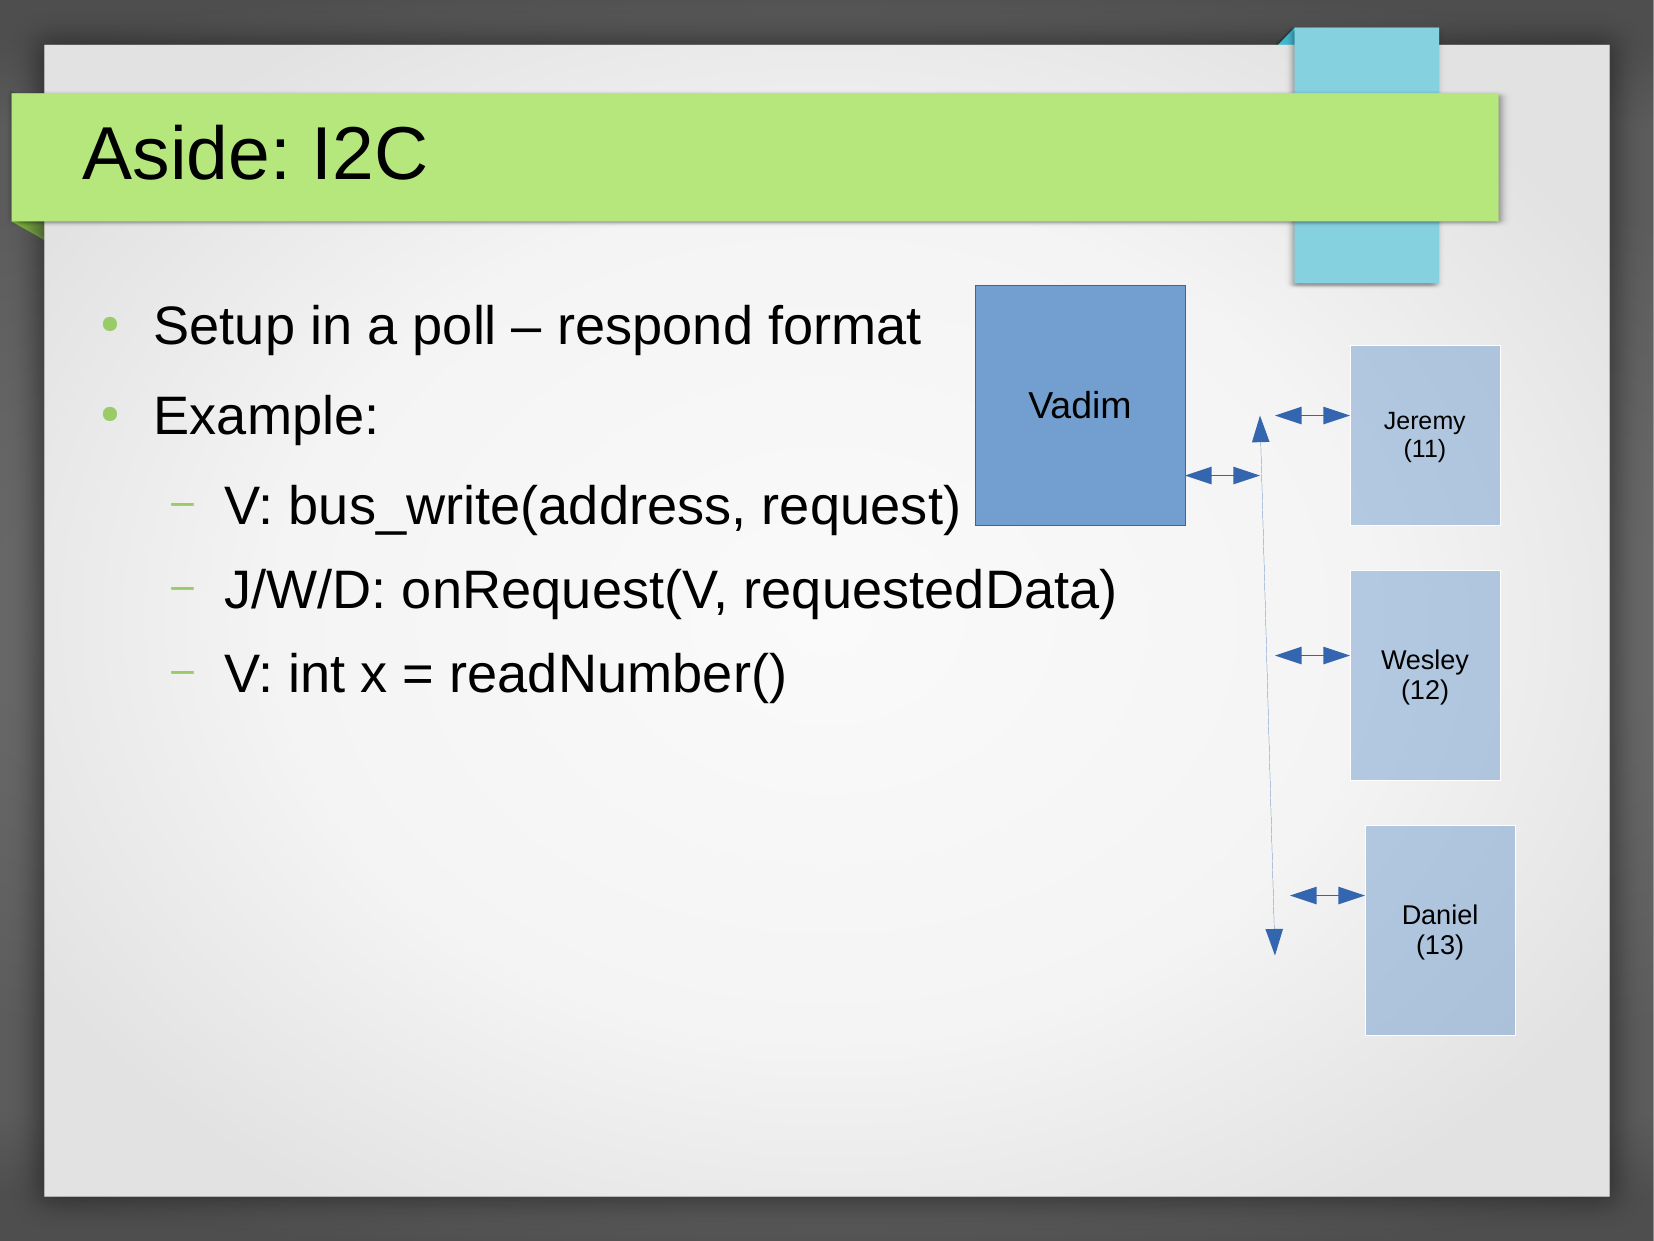

# Aside: I2C
Vadim
Setup in a poll – respond format
Example:
V: bus_write(address, request)
J/W/D: onRequest(V, requestedData)
V: int x = readNumber()
Jeremy
(11)
Wesley
(12)
Daniel
(13)